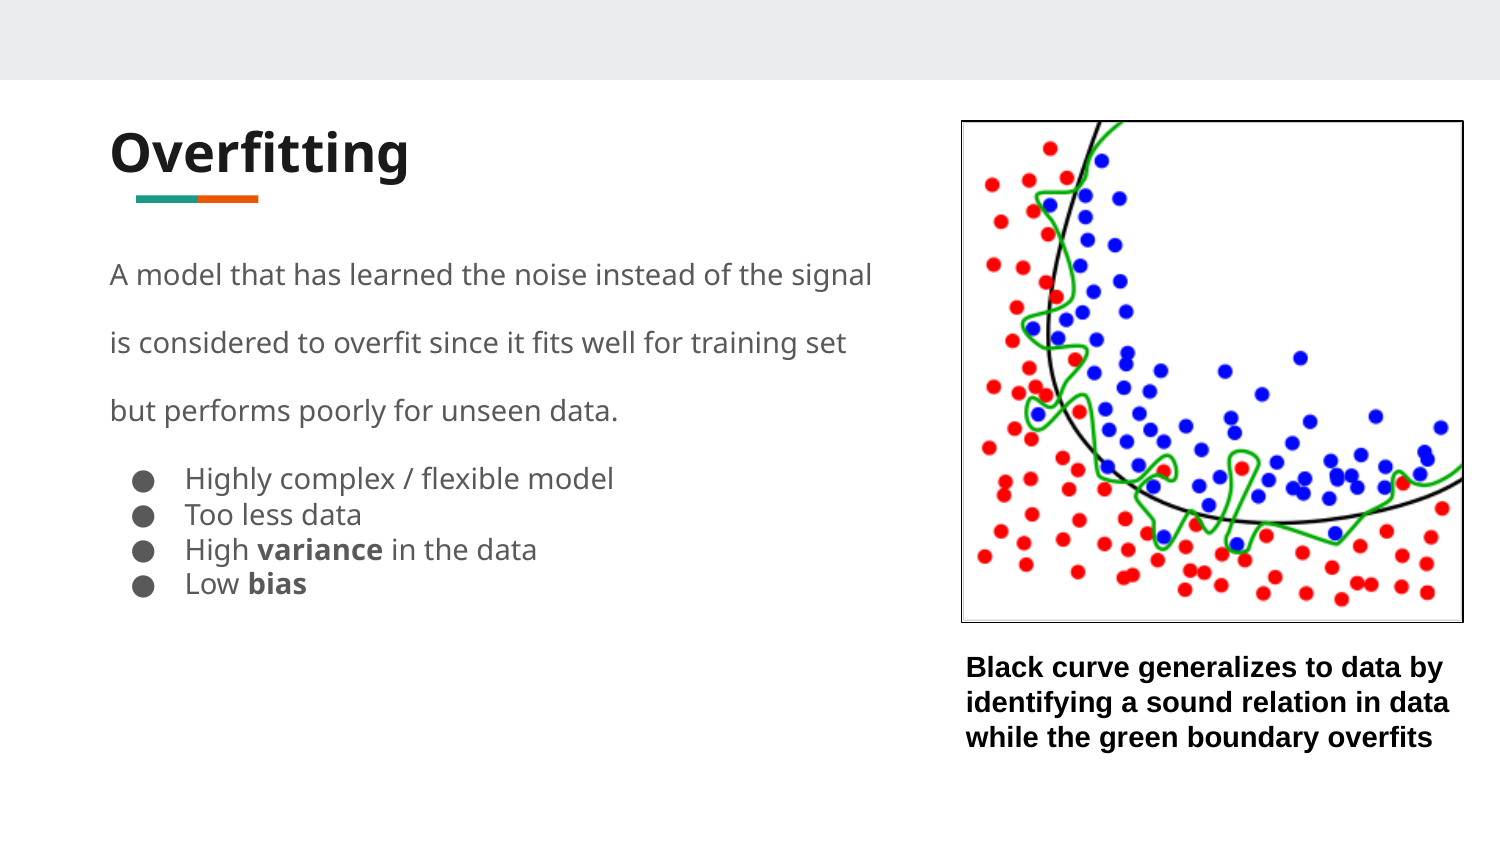

# Overfitting
Black curve generalizes to data by identifying a sound relation in data while the green boundary overfits
A model that has learned the noise instead of the signal
is considered to overfit since it fits well for training set
but performs poorly for unseen data.
Highly complex / flexible model
Too less data
High variance in the data
Low bias